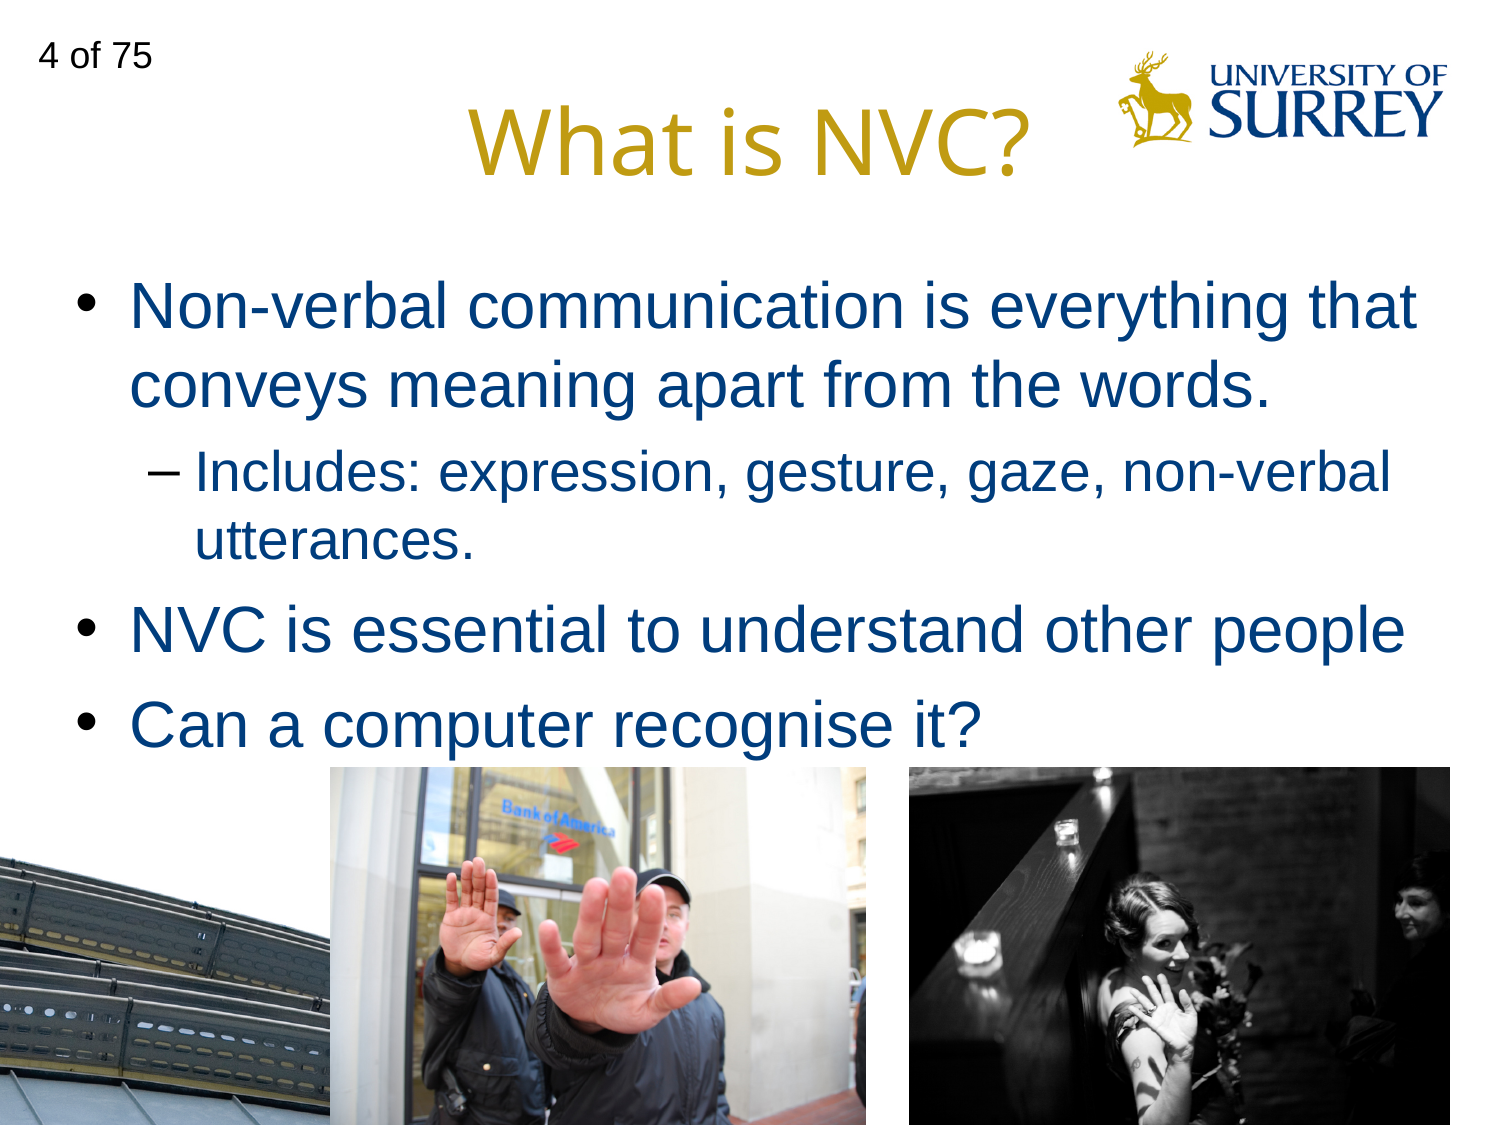

# What is NVC?
Non-verbal communication is everything that conveys meaning apart from the words.
Includes: expression, gesture, gaze, non-verbal utterances.
NVC is essential to understand other people
Can a computer recognise it?